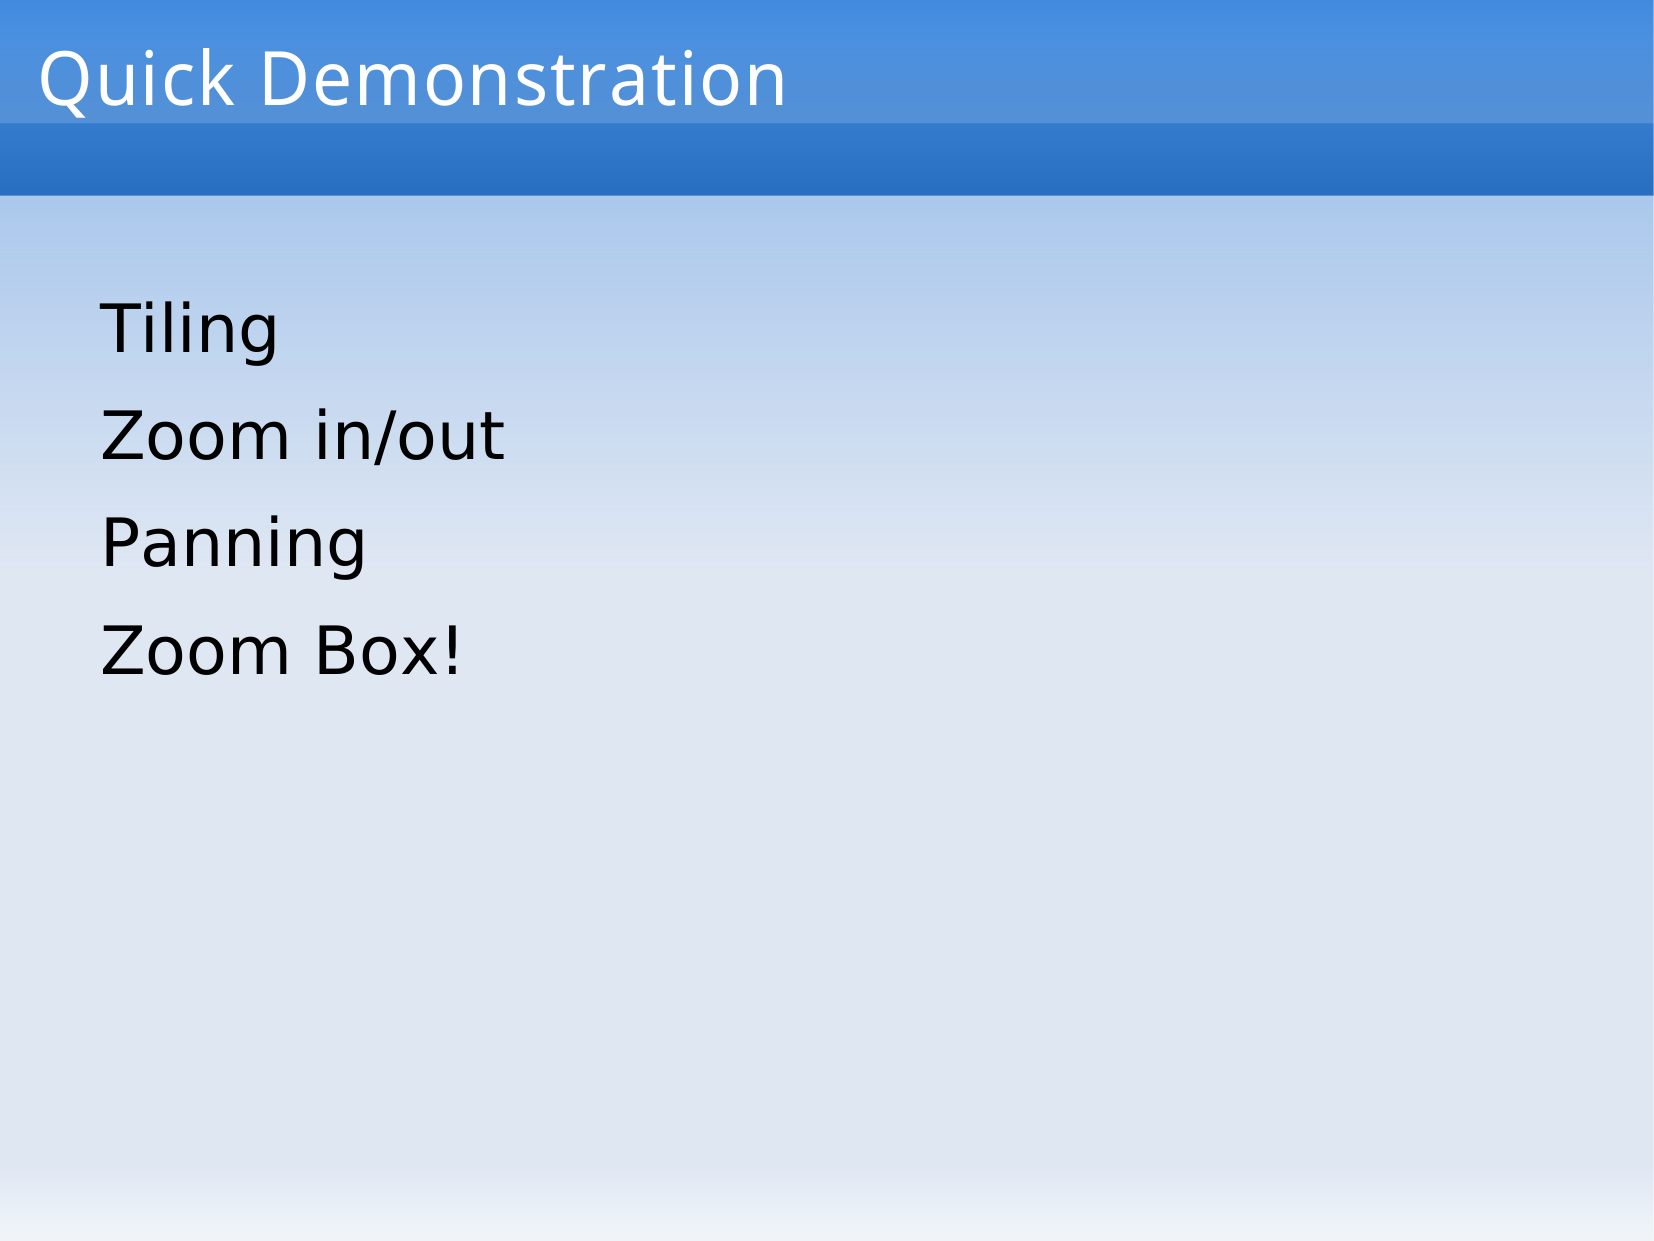

# Quick Demonstration
Tiling
Zoom in/out
Panning
Zoom Box!